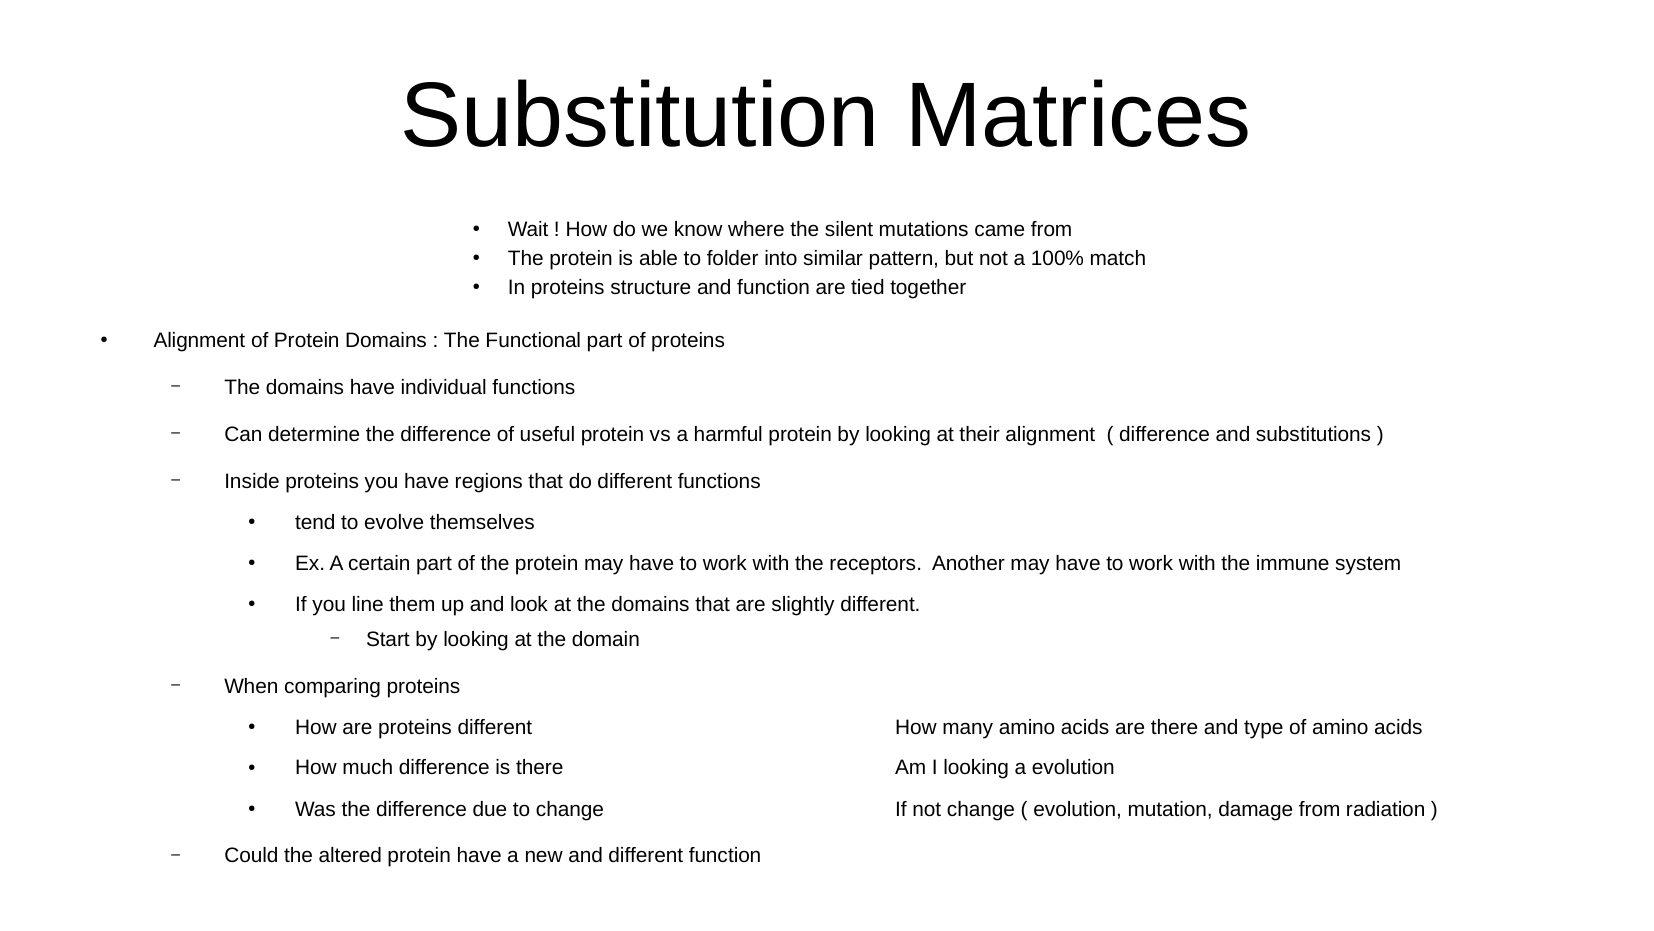

# Substitution Matrices
Wait ! How do we know where the silent mutations came from
The protein is able to folder into similar pattern, but not a 100% match
In proteins structure and function are tied together
Alignment of Protein Domains : The Functional part of proteins
The domains have individual functions
Can determine the difference of useful protein vs a harmful protein by looking at their alignment ( difference and substitutions )
Inside proteins you have regions that do different functions
tend to evolve themselves
Ex. A certain part of the protein may have to work with the receptors. Another may have to work with the immune system
If you line them up and look at the domains that are slightly different.
Start by looking at the domain
When comparing proteins
How are proteins different					How many amino acids are there and type of amino acids
How much difference is there 					Am I looking a evolution
Was the difference due to change				If not change ( evolution, mutation, damage from radiation )
Could the altered protein have a new and different function